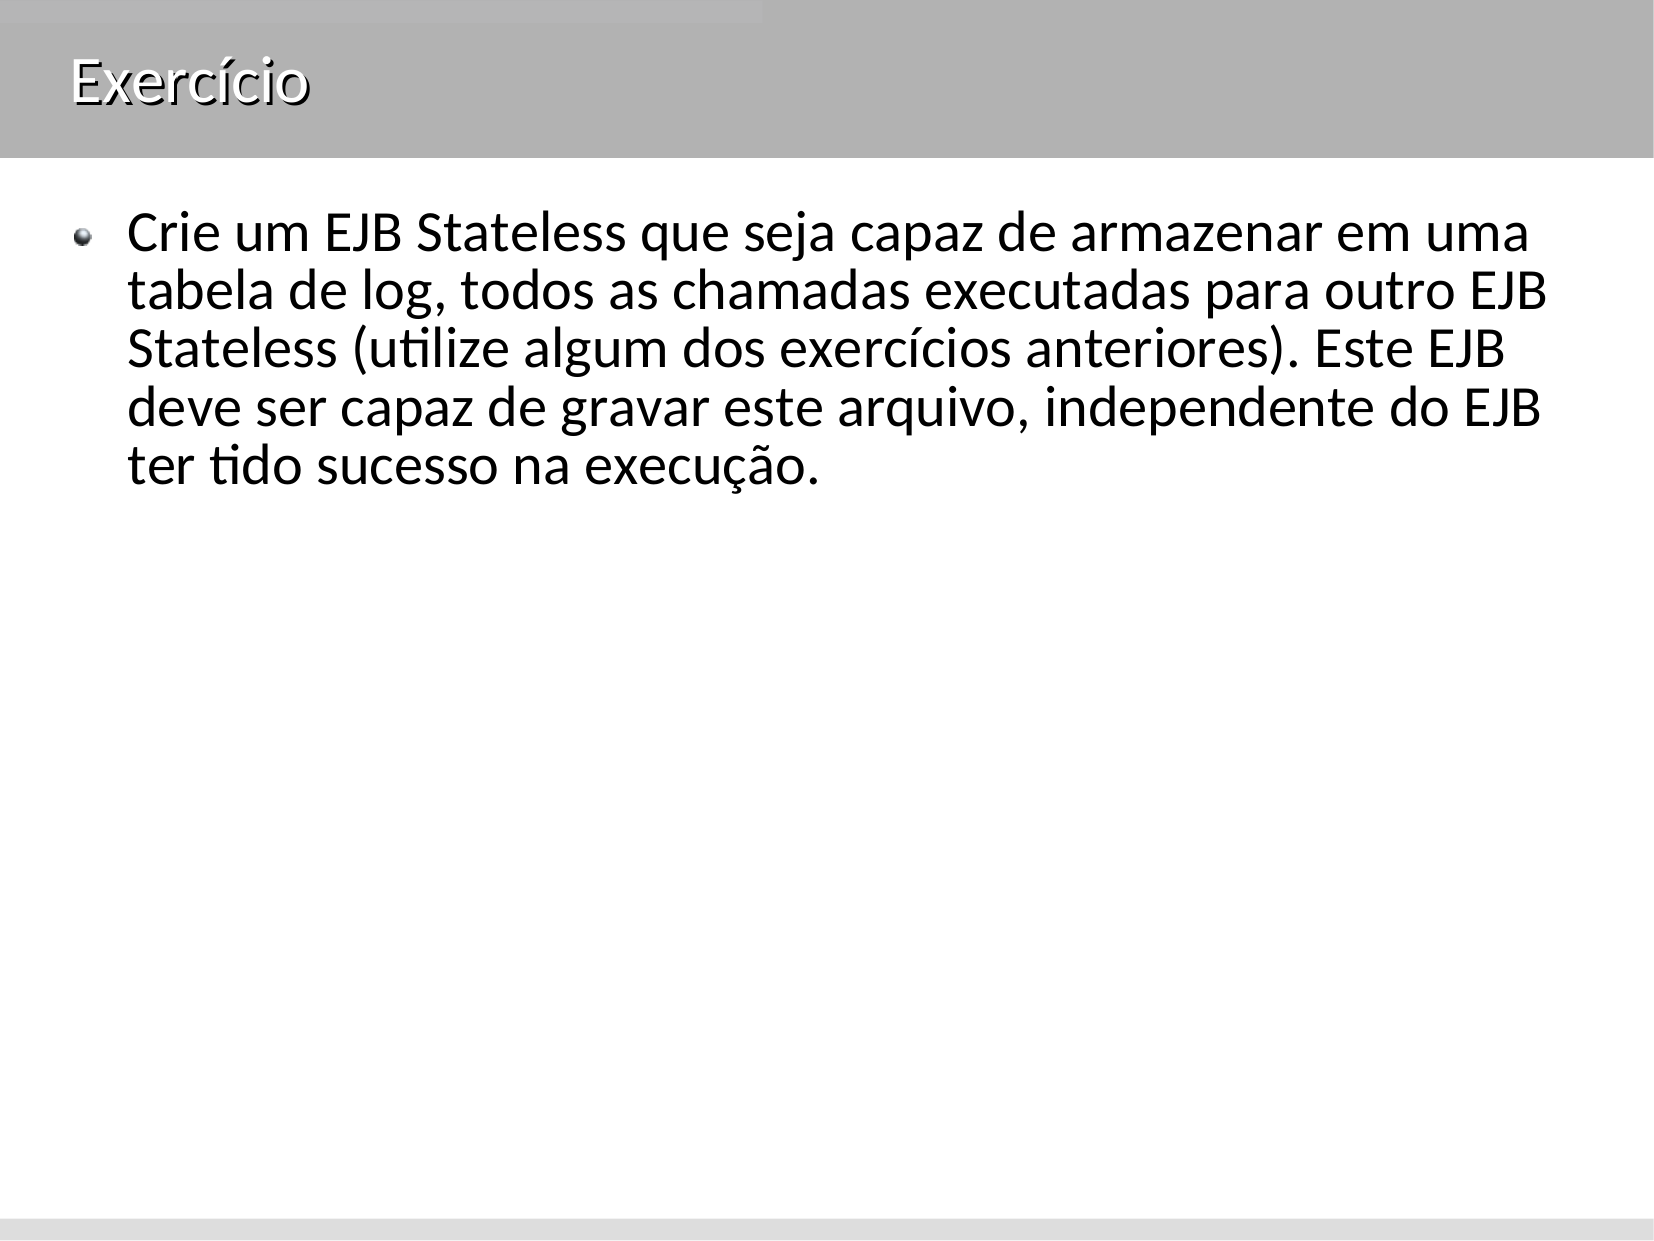

# Exercício
Crie um EJB Stateless que seja capaz de armazenar em uma tabela de log, todos as chamadas executadas para outro EJB Stateless (utilize algum dos exercícios anteriores). Este EJB deve ser capaz de gravar este arquivo, independente do EJB ter tido sucesso na execução.